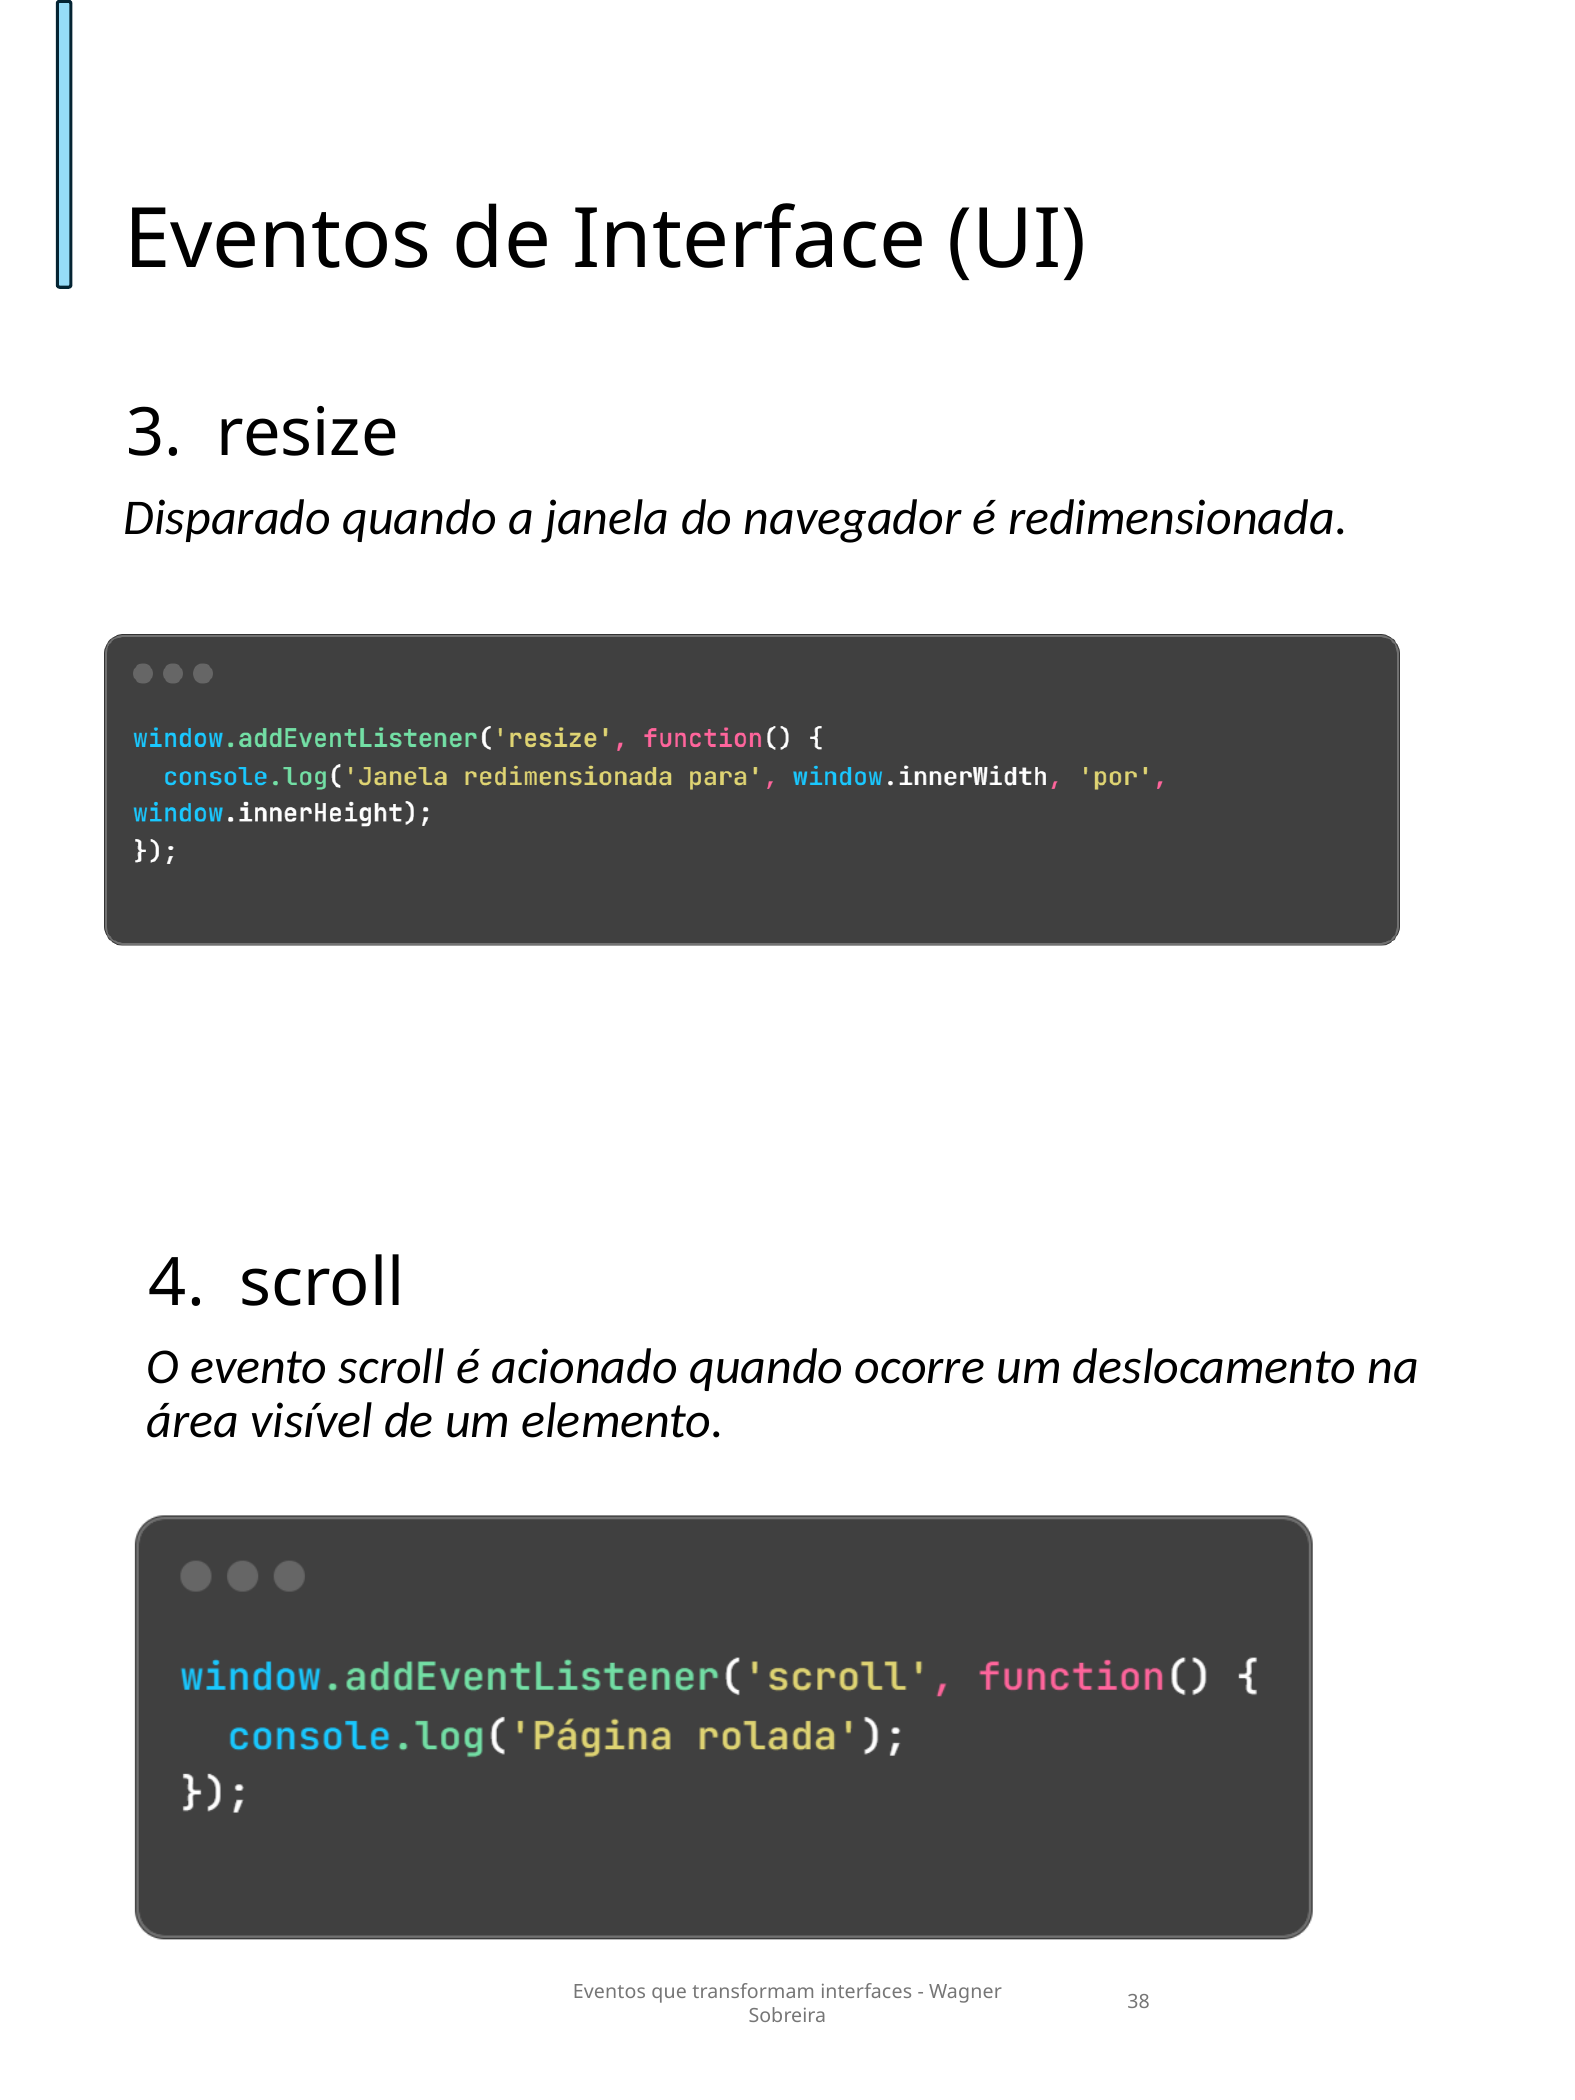

Eventos de Interface (UI)
3.  resize
Disparado quando a janela do navegador é redimensionada.
4.  scroll
O evento scroll é acionado quando ocorre um deslocamento na área visível de um elemento.
Eventos que transformam interfaces - Wagner Sobreira